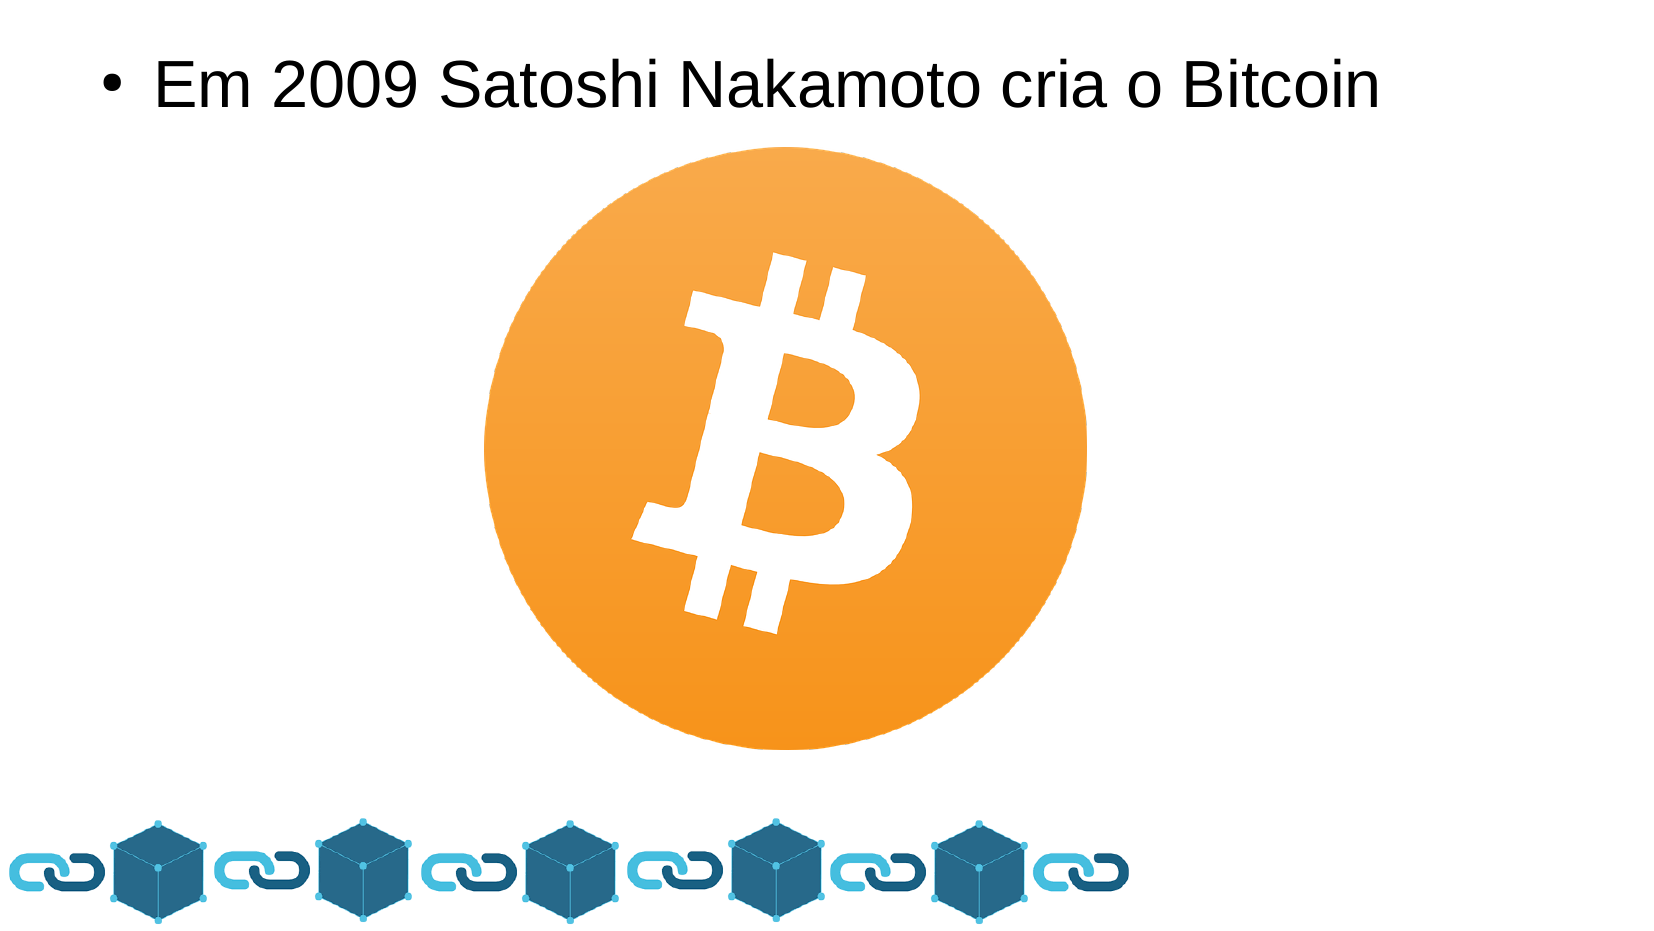

# Em 2009 Satoshi Nakamoto cria o Bitcoin